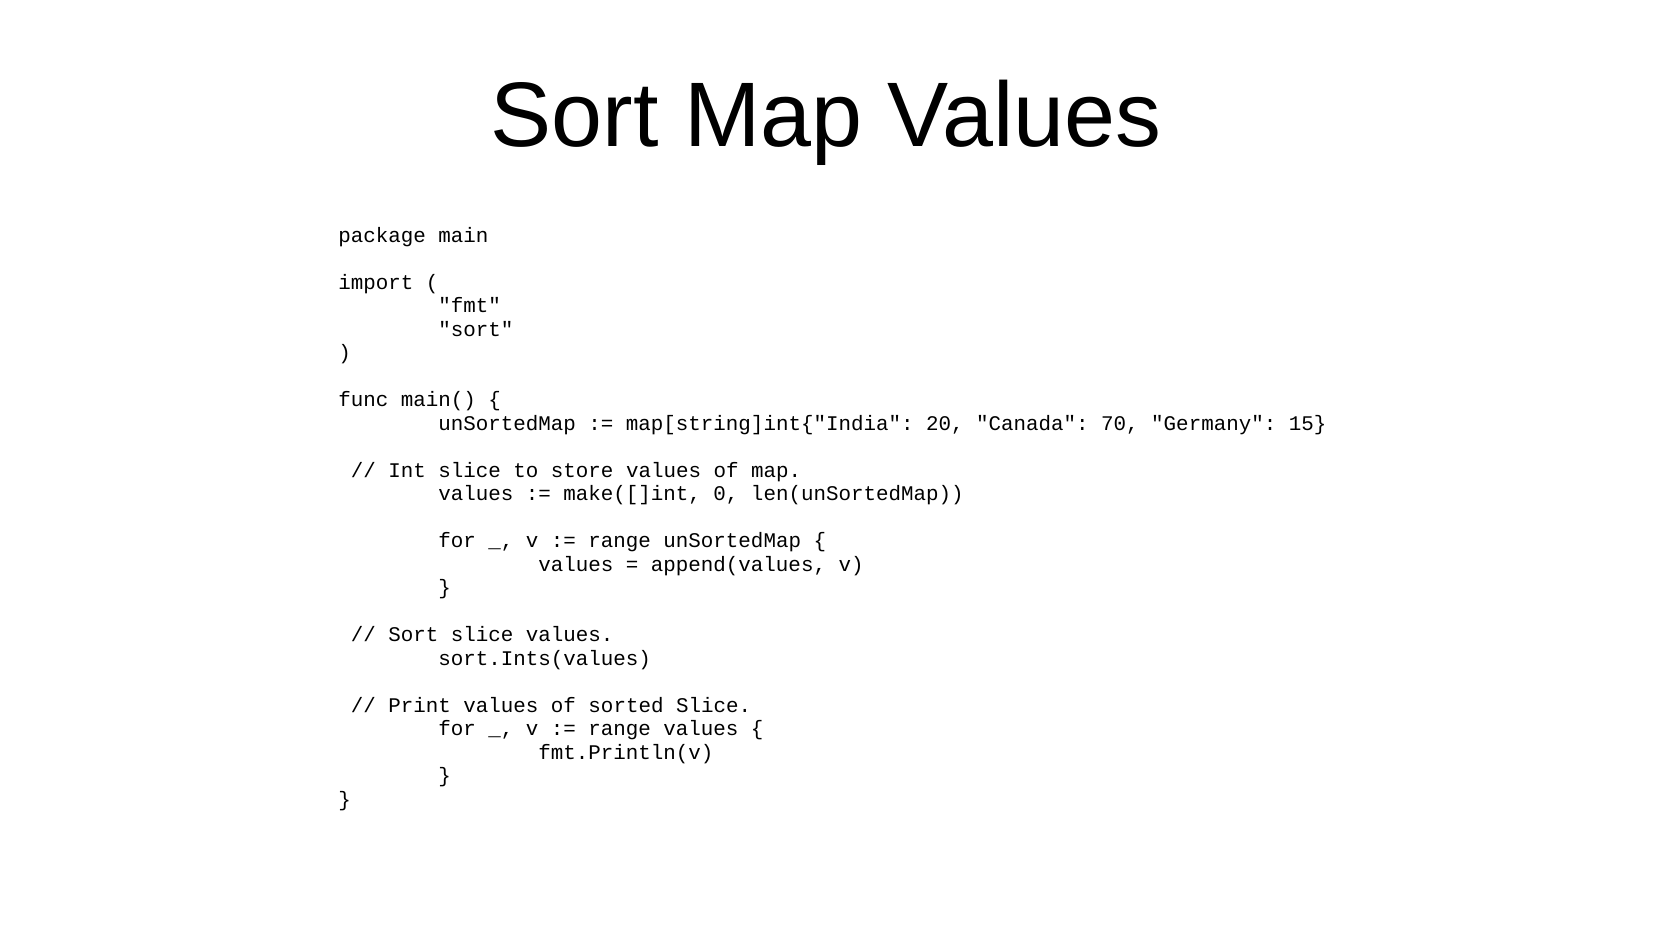

# Sort Map Values
package main
import (
 "fmt"
 "sort"
)
func main() {
 unSortedMap := map[string]int{"India": 20, "Canada": 70, "Germany": 15}
 // Int slice to store values of map.
 values := make([]int, 0, len(unSortedMap))
 for _, v := range unSortedMap {
 values = append(values, v)
 }
 // Sort slice values.
 sort.Ints(values)
 // Print values of sorted Slice.
 for _, v := range values {
 fmt.Println(v)
 }
}